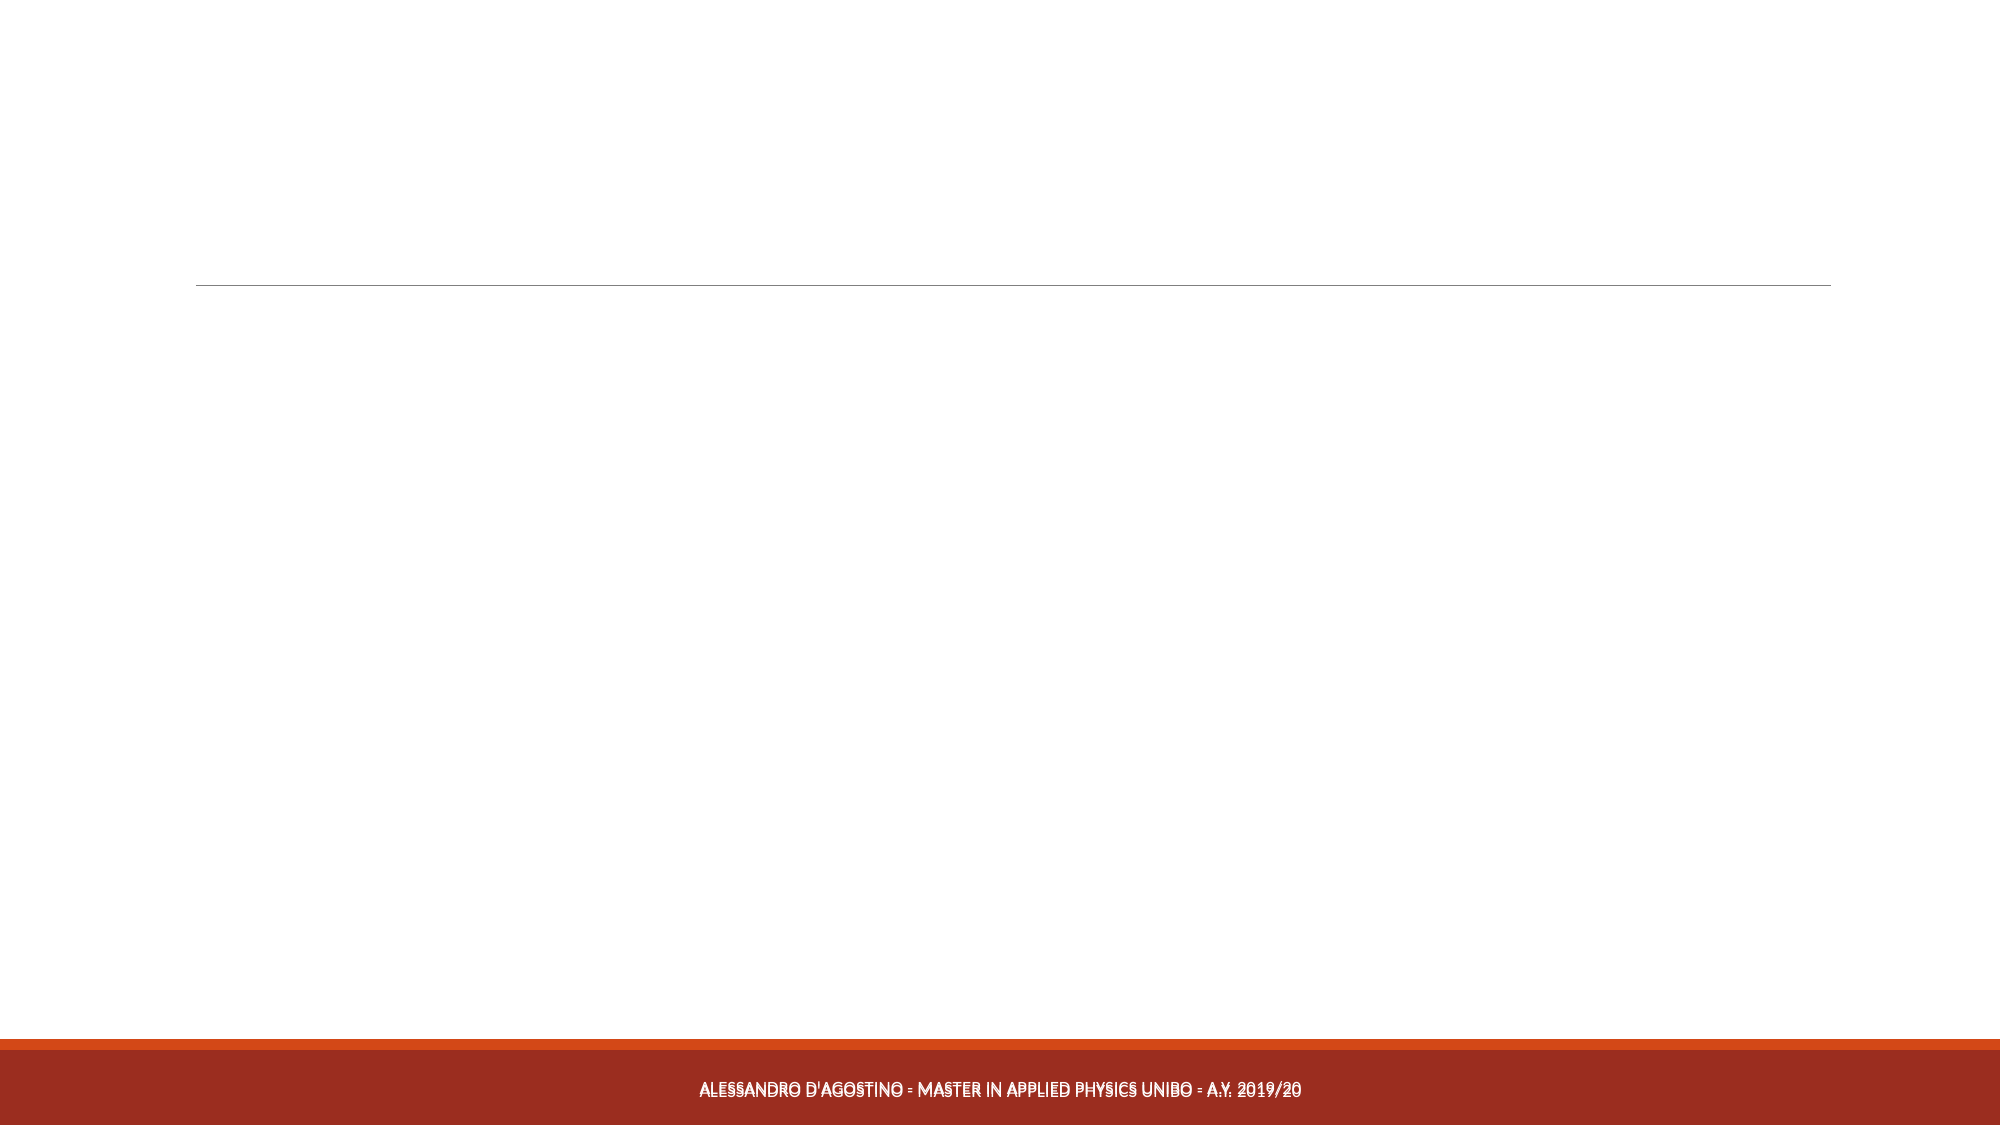

Alessandro d'Agostino - Master in Applied Physics UniBo - a.y. 2019/20
Alessandro d'Agostino - Master in Applied Physics UniBo - a.y. 2019/20